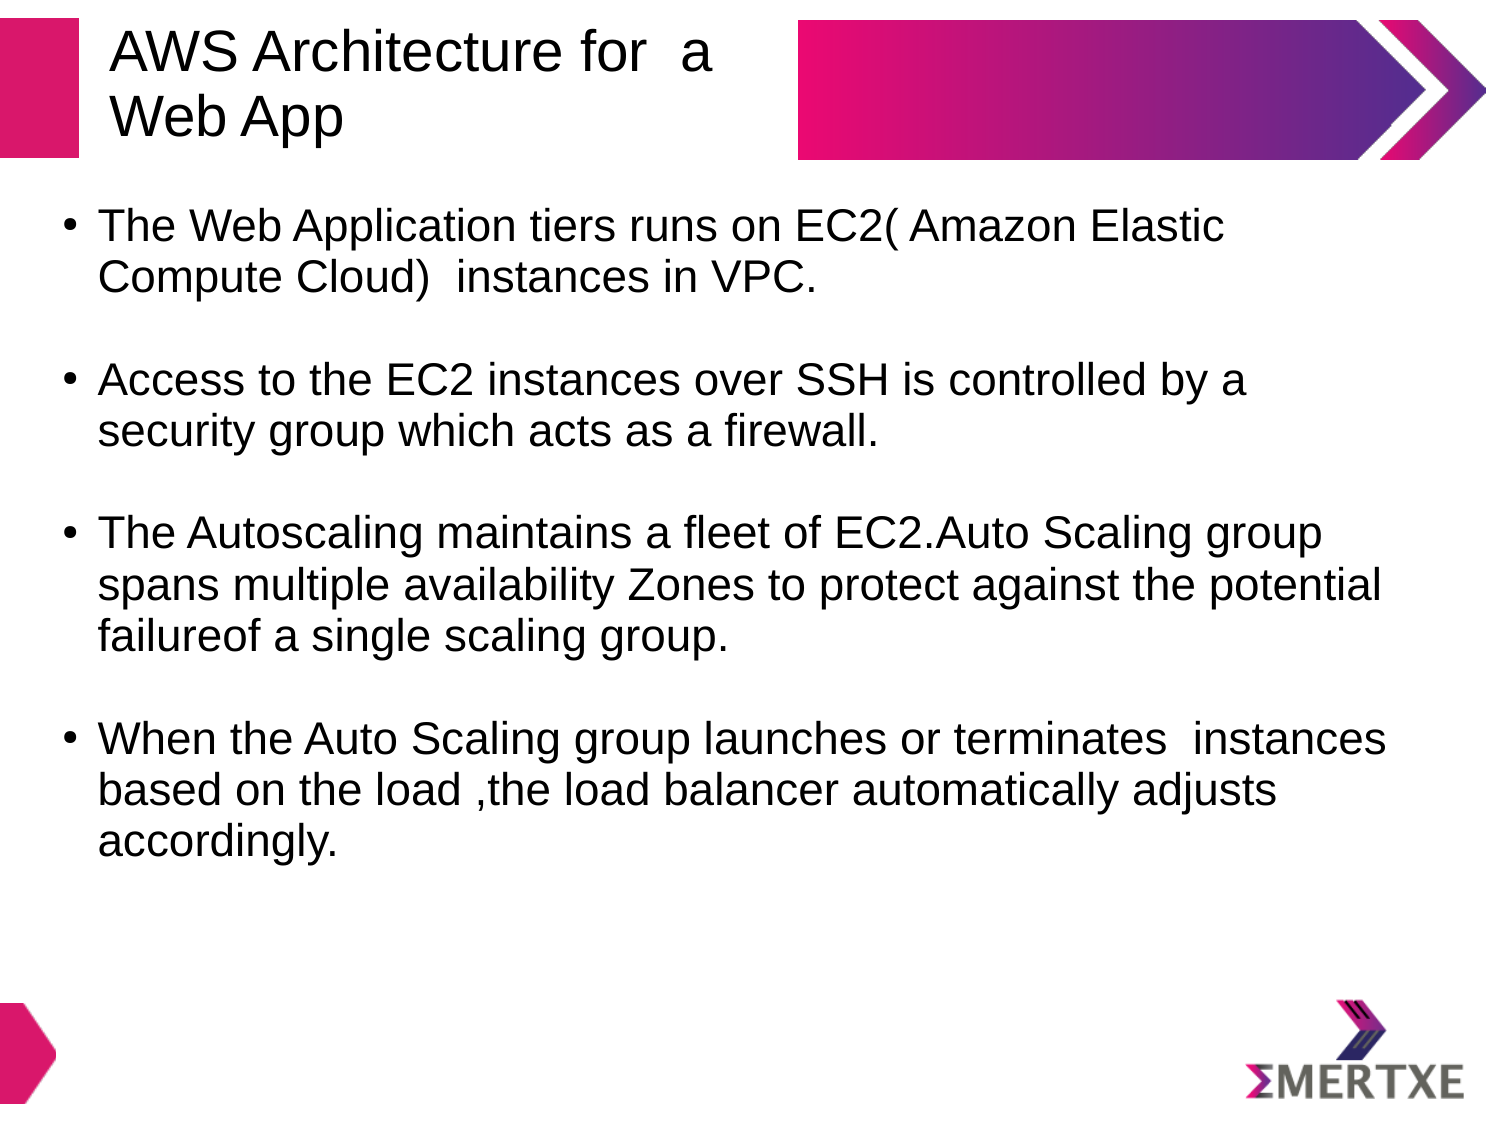

AWS Architecture for a Web App
The Web Application tiers runs on EC2( Amazon Elastic Compute Cloud) instances in VPC.
Access to the EC2 instances over SSH is controlled by a security group which acts as a firewall.
The Autoscaling maintains a fleet of EC2.Auto Scaling group spans multiple availability Zones to protect against the potential failureof a single scaling group.
When the Auto Scaling group launches or terminates instances based on the load ,the load balancer automatically adjusts accordingly.